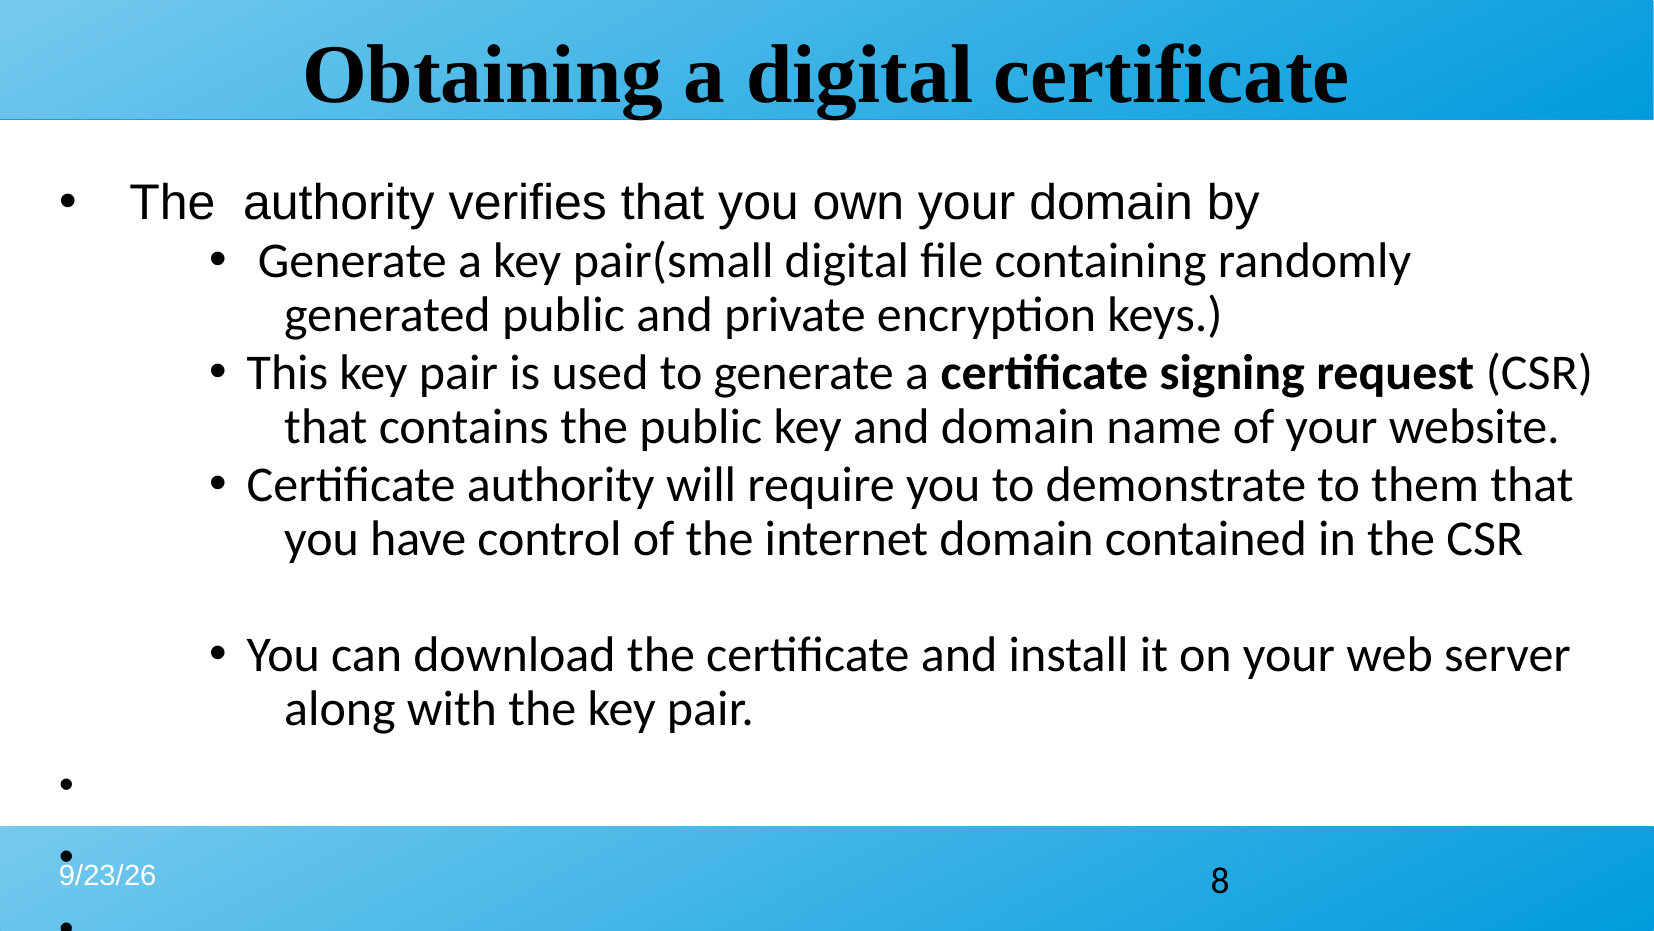

# Obtaining a digital certificate
 The authority verifies that you own your domain by
 Generate a key pair(small digital file containing randomly generated public and private encryption keys.)
This key pair is used to generate a certificate signing request (CSR) that contains the public key and domain name of your website.
Certificate authority will require you to demonstrate to them that you have control of the internet domain contained in the CSR
You can download the certificate and install it on your web server along with the key pair.